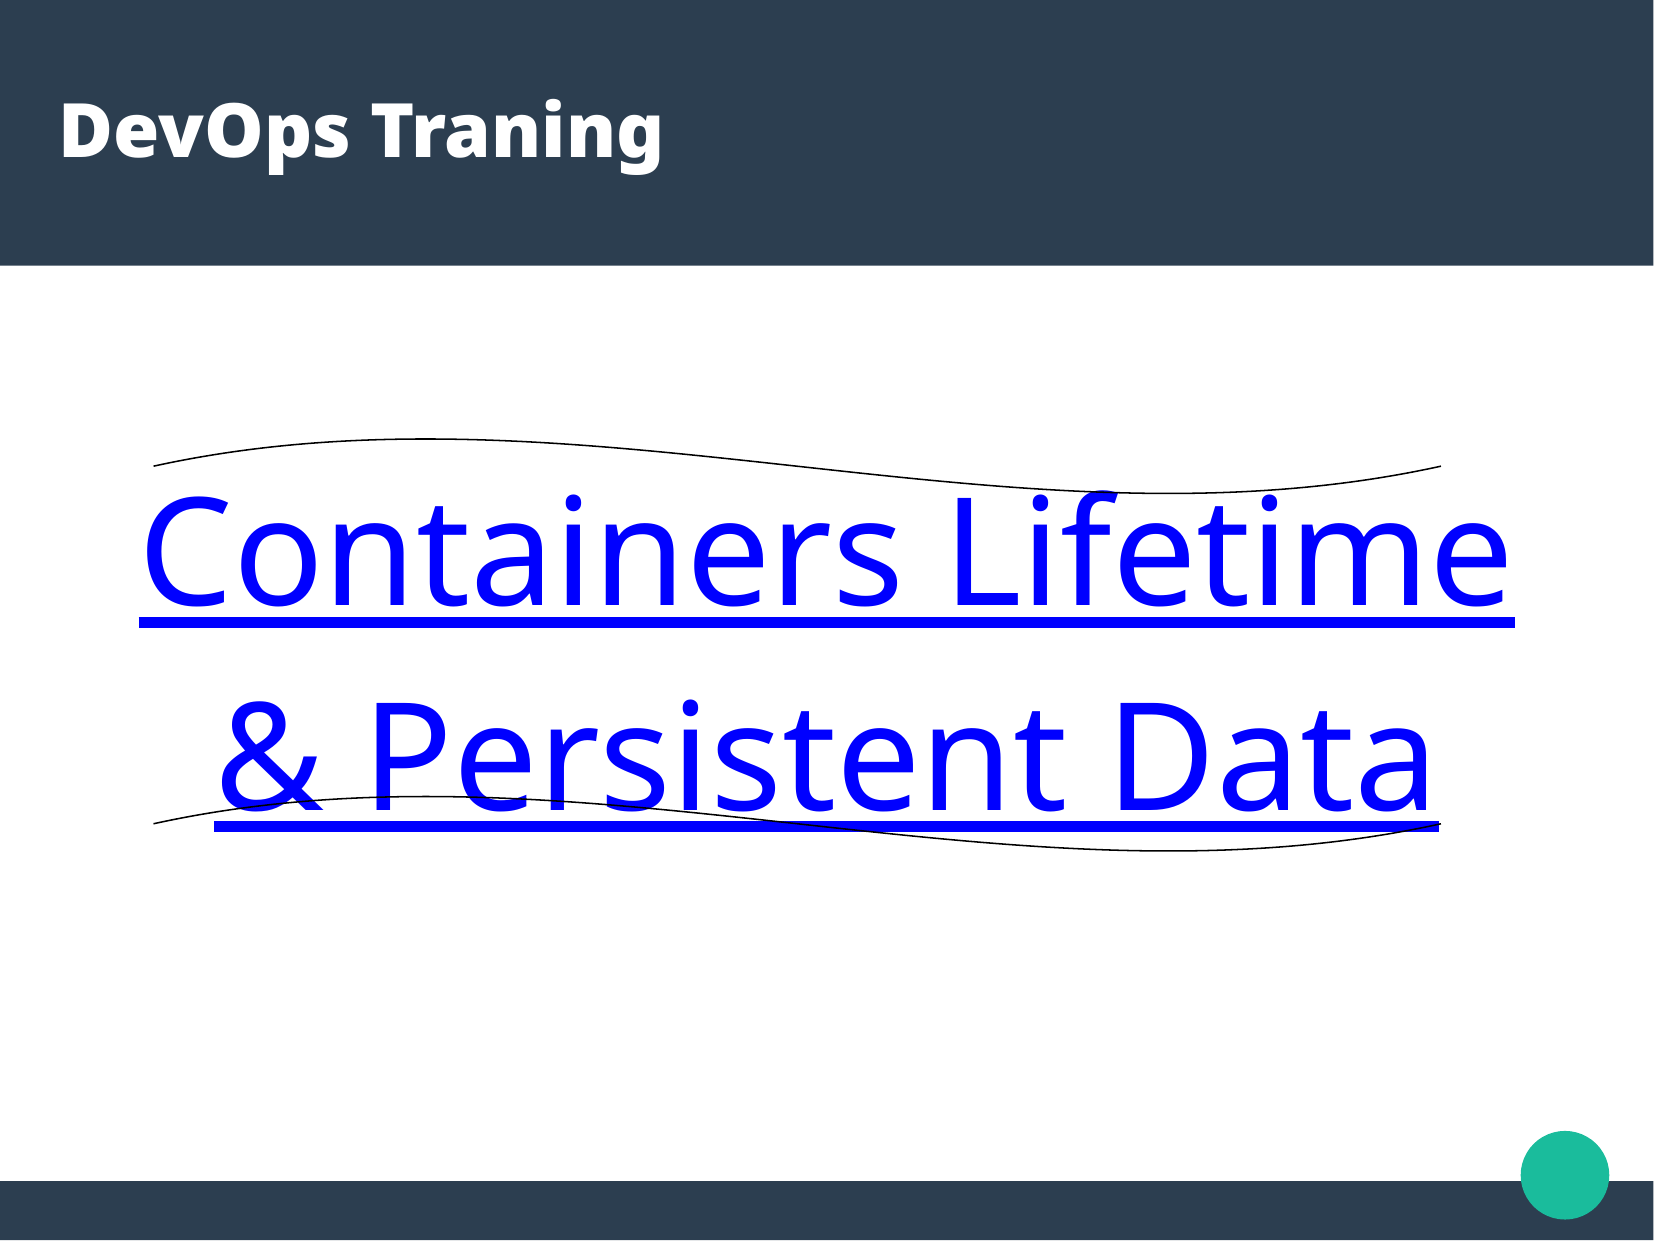

# DevOps Traning
Containers Lifetime & Persistent Data